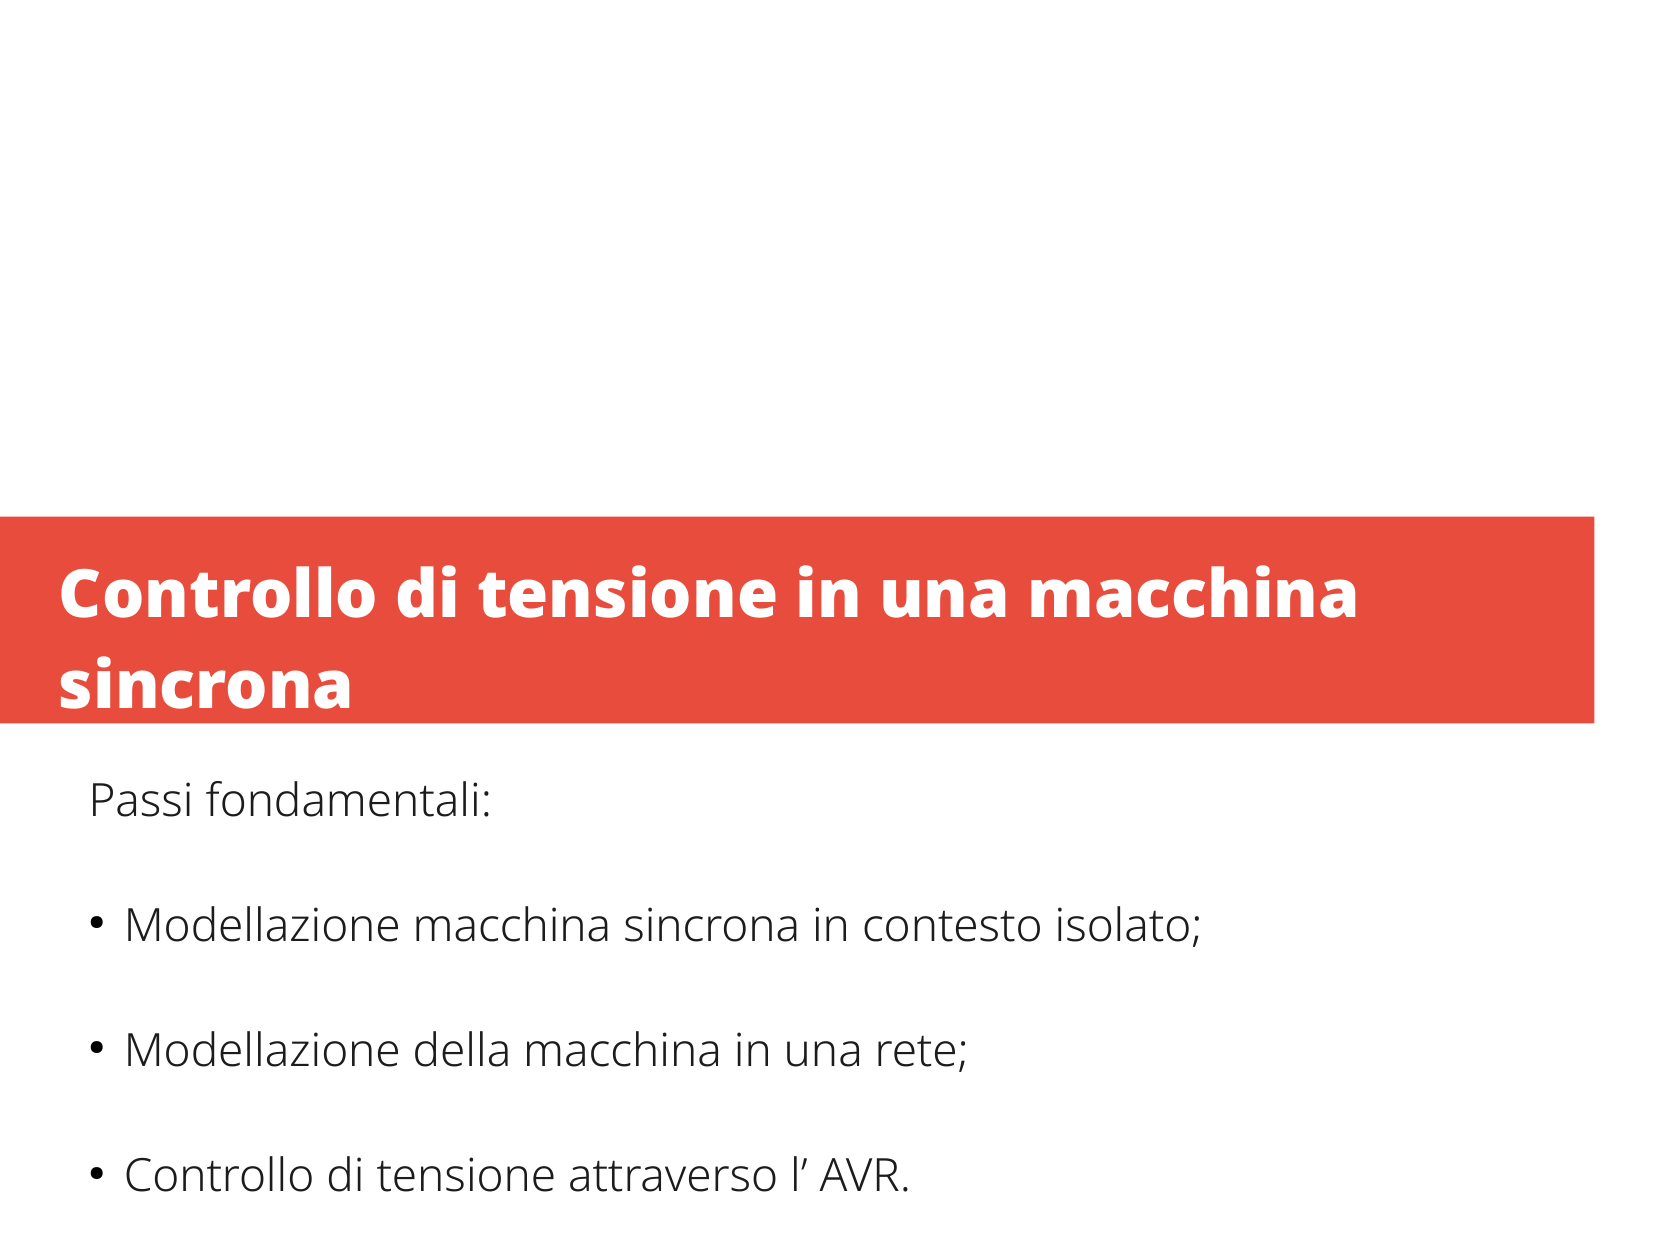

# Controllo di tensione in una macchina sincrona
Passi fondamentali:
Modellazione macchina sincrona in contesto isolato;
Modellazione della macchina in una rete;
Controllo di tensione attraverso l’ AVR.